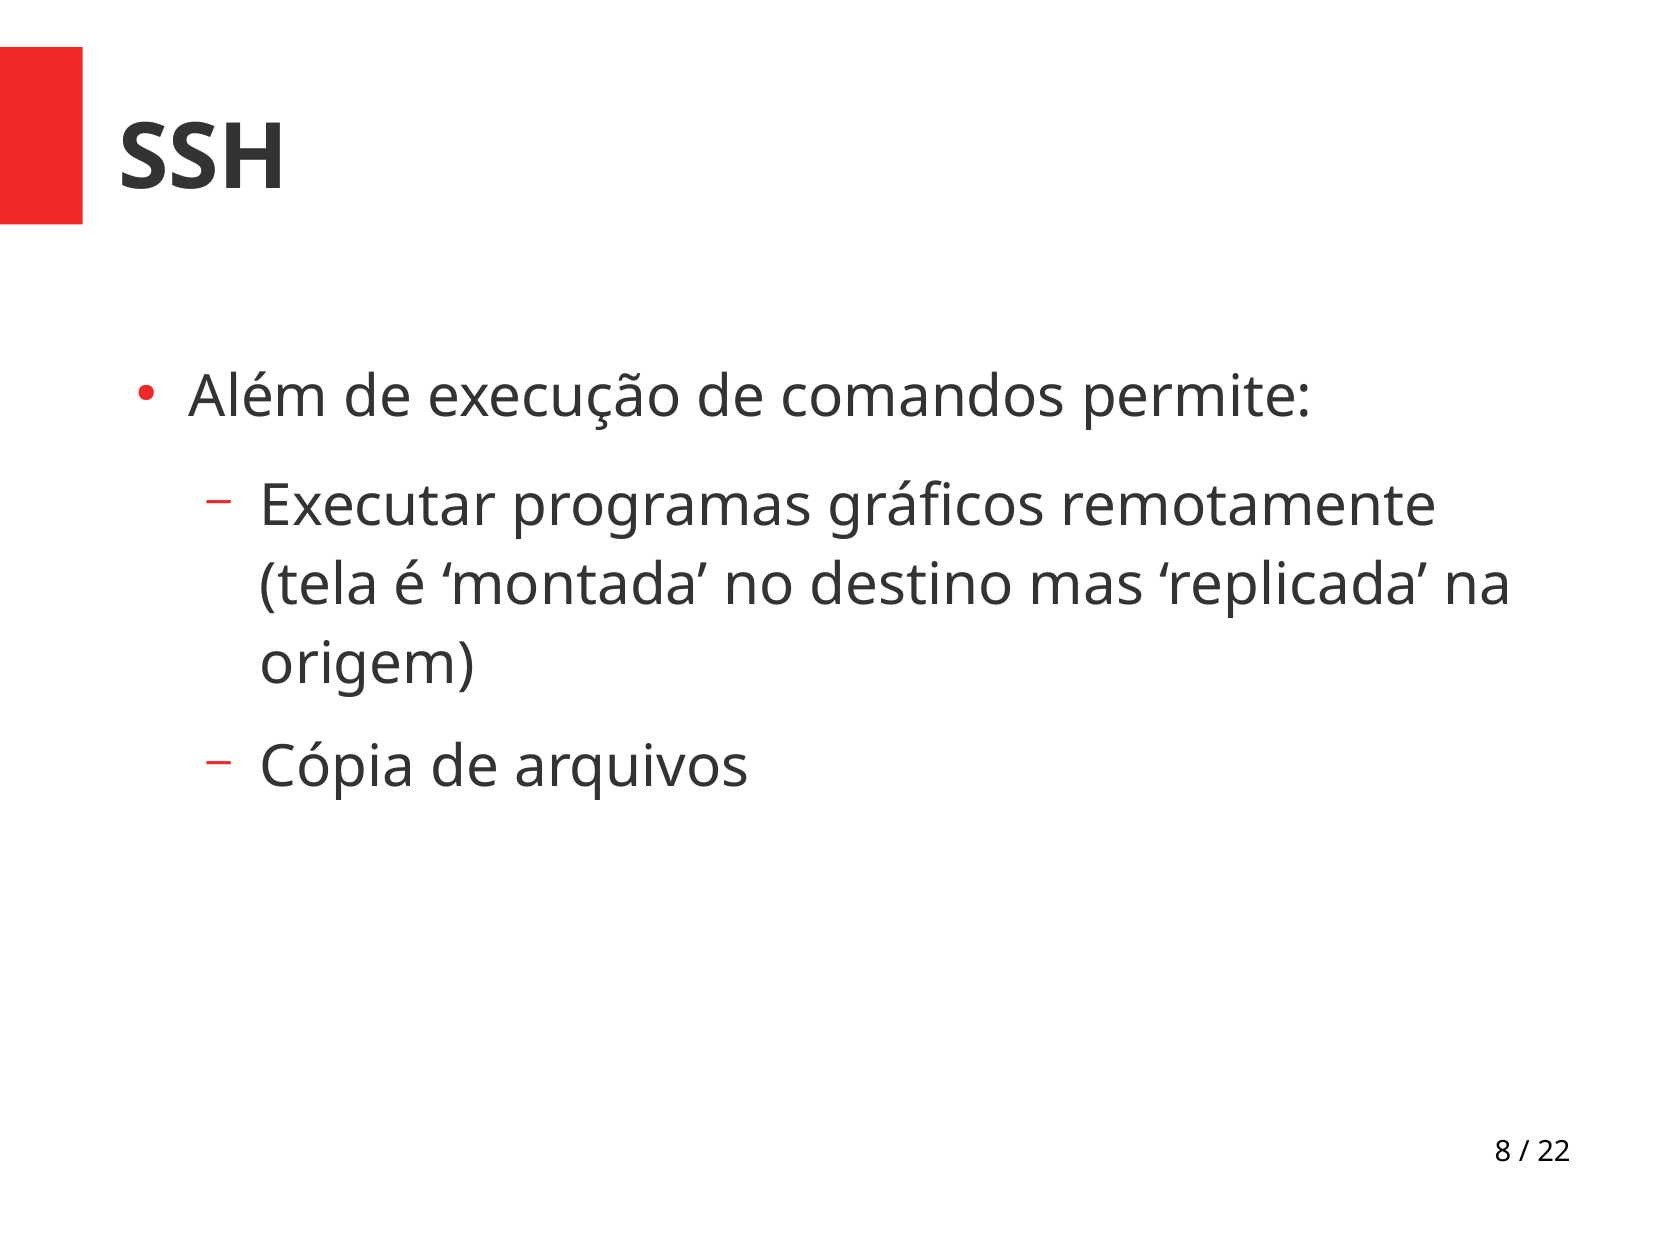

# SSH
Além de execução de comandos permite:
Executar programas gráficos remotamente (tela é ‘montada’ no destino mas ‘replicada’ na origem)
Cópia de arquivos
8